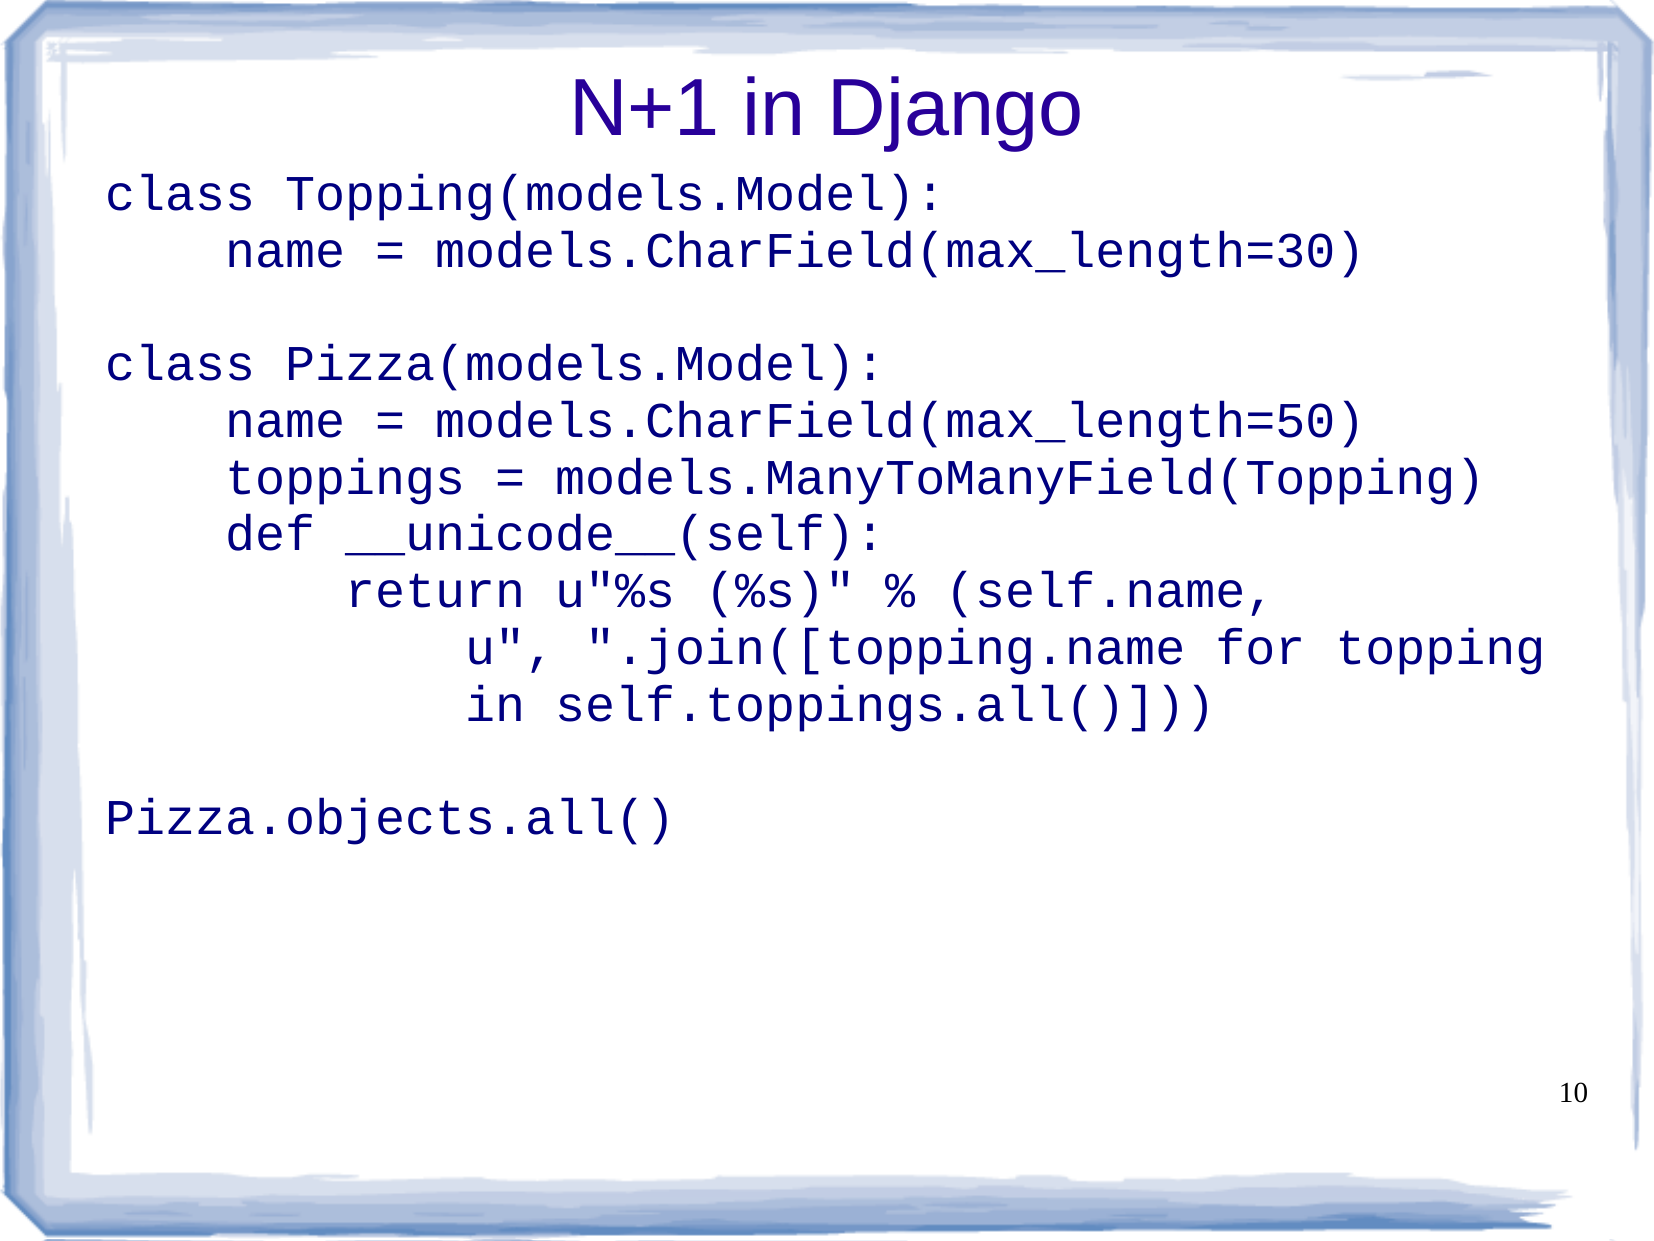

# N+1 in Django
class Topping(models.Model):
 name = models.CharField(max_length=30)
class Pizza(models.Model):
 name = models.CharField(max_length=50)
 toppings = models.ManyToManyField(Topping)
 def __unicode__(self):
 return u"%s (%s)" % (self.name,
 u", ".join([topping.name for topping in self.toppings.all()]))
Pizza.objects.all()
10